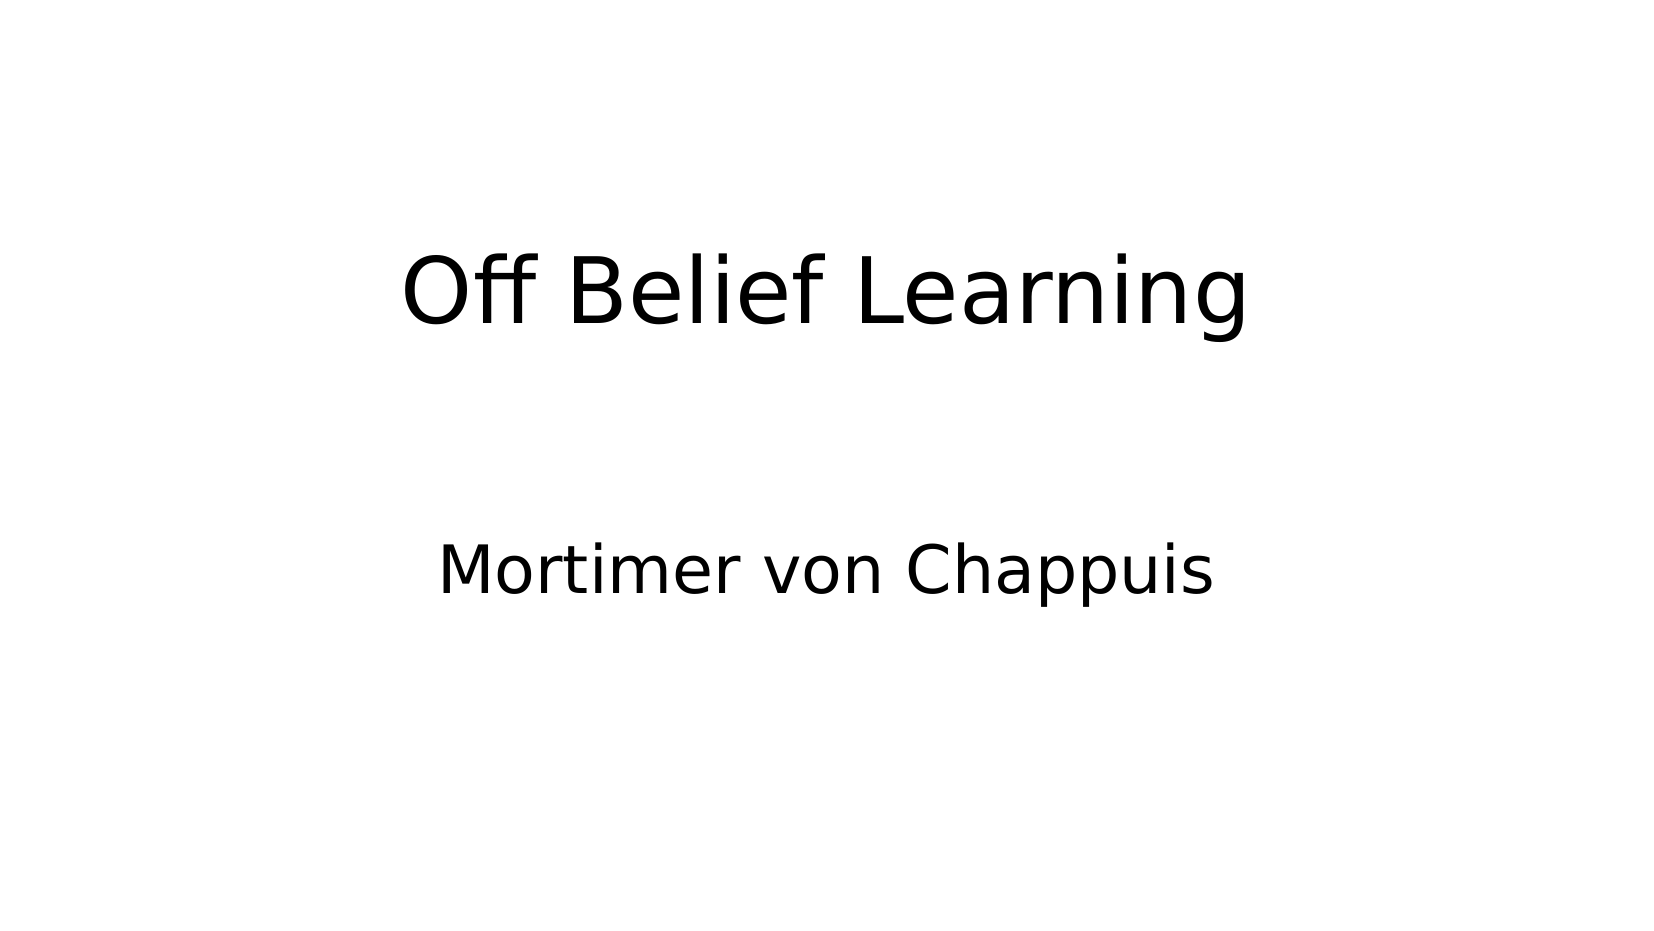

# Off Belief Learning
Mortimer von Chappuis